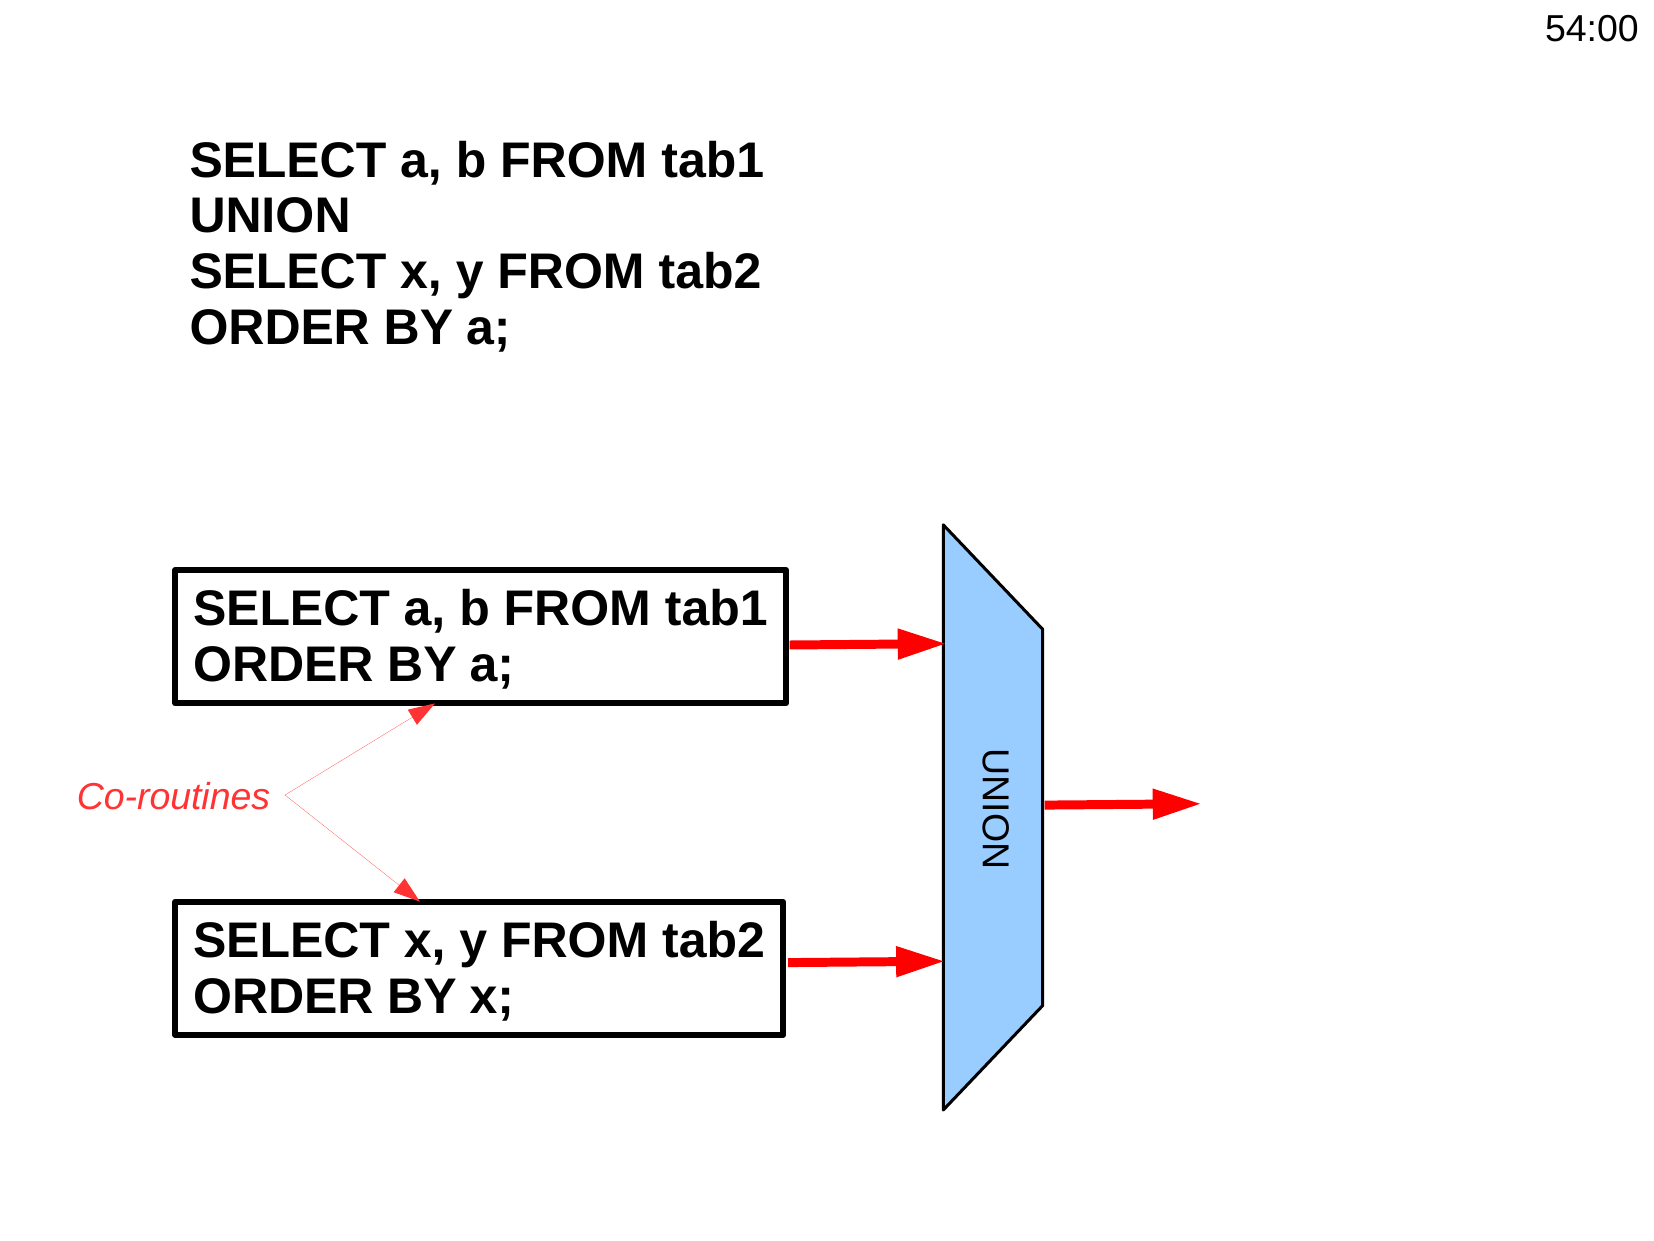

54:00
SELECT a, b FROM tab1
UNION
SELECT x, y FROM tab2
ORDER BY a;
SELECT a, b FROM tab1
ORDER BY a;
Co-routines
UNION
SELECT x, y FROM tab2
ORDER BY x;